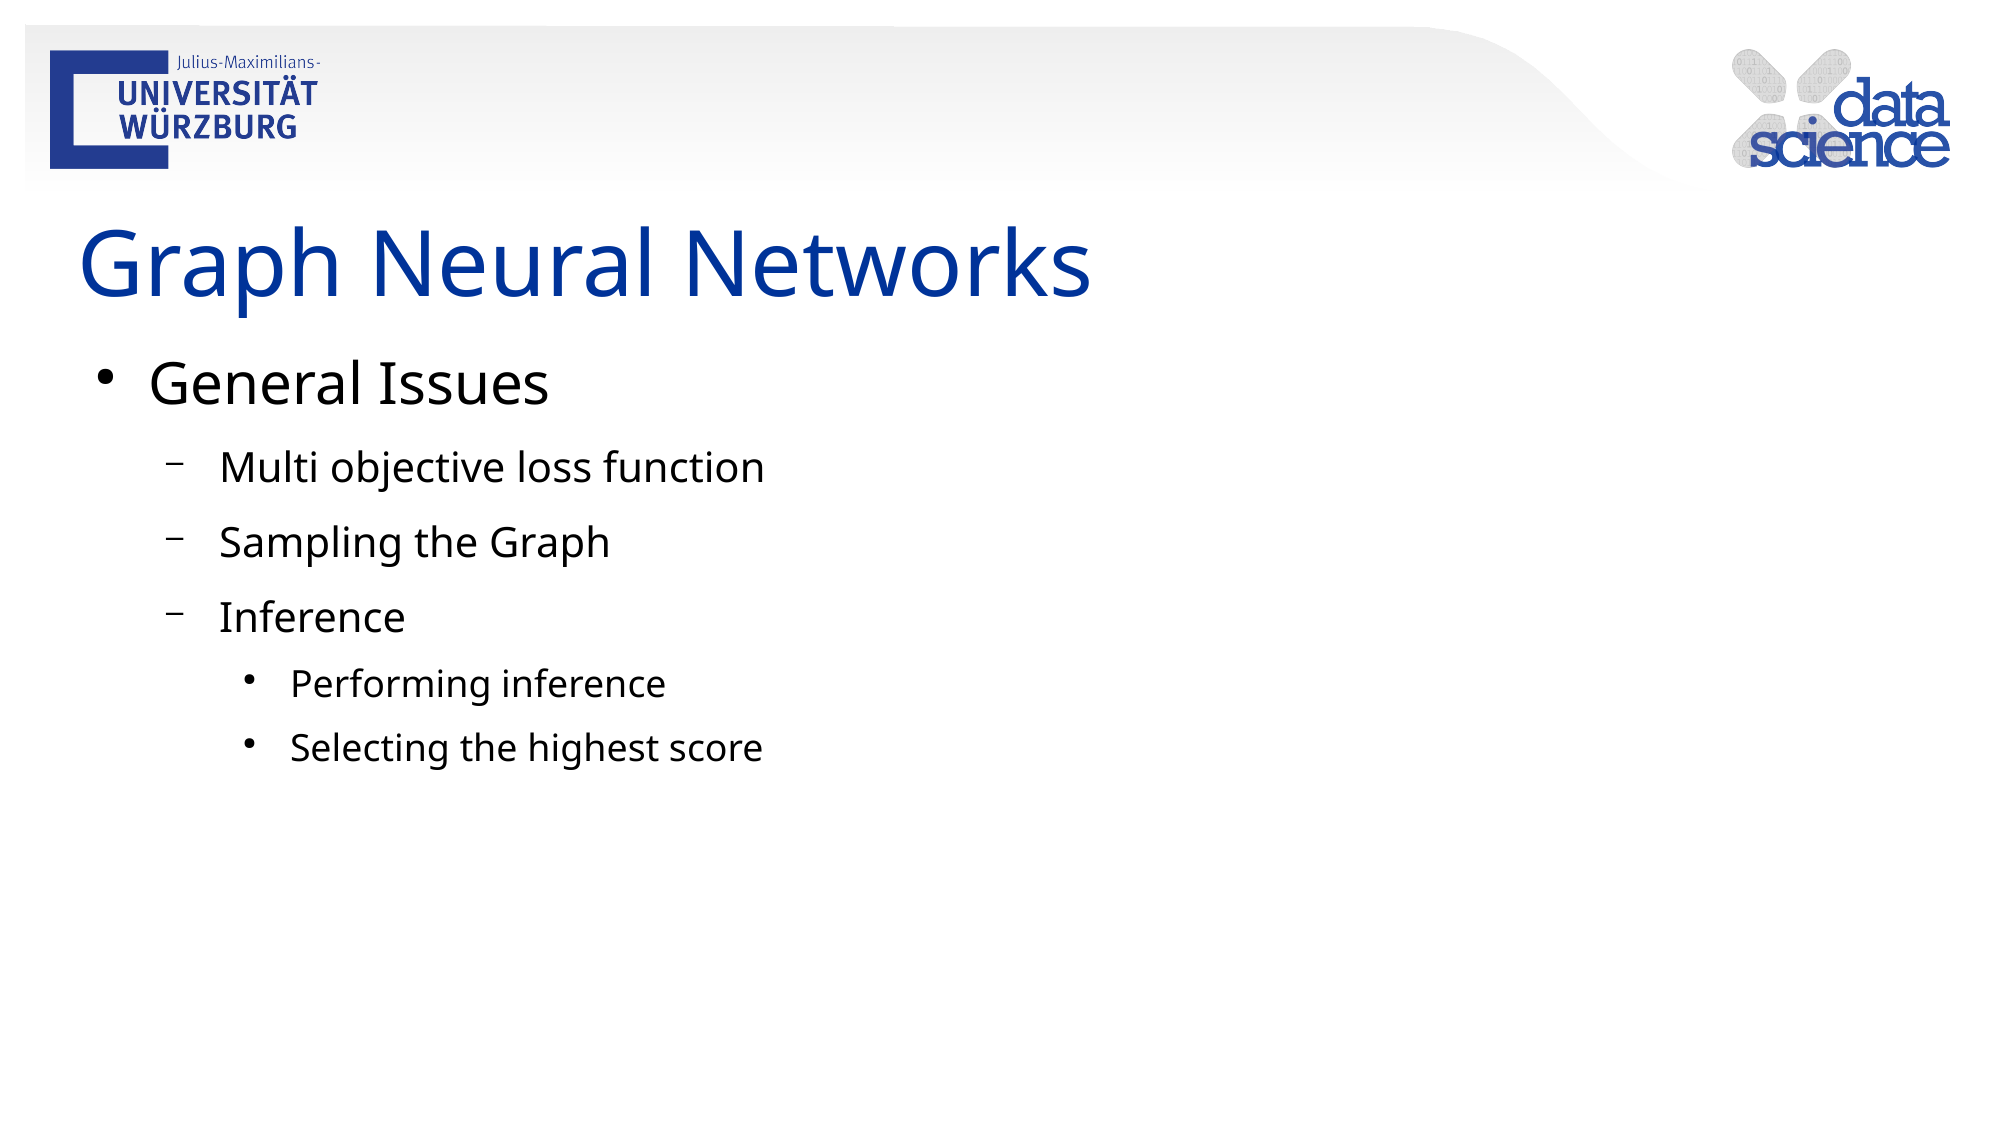

# Graph Neural Networks
General Issues
Multi objective loss function
Sampling the Graph
Inference
Performing inference
Selecting the highest score